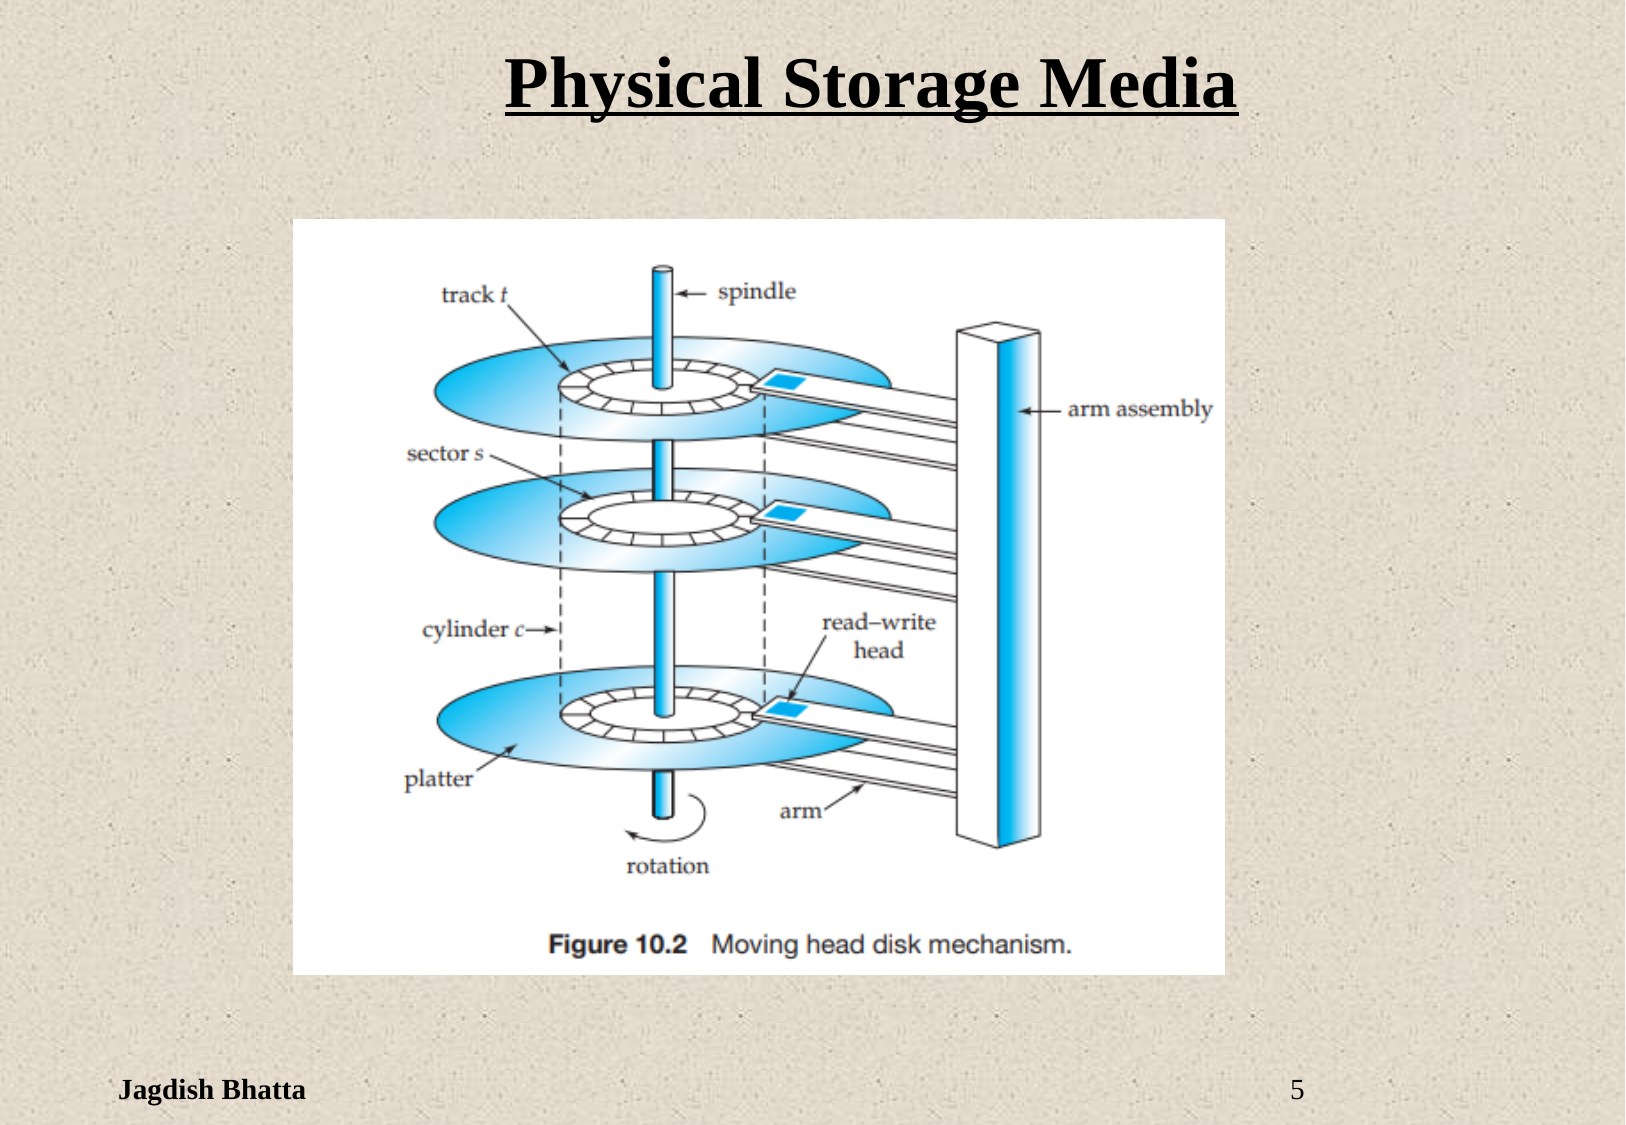

# Physical Storage Media
Jagdish Bhatta
4